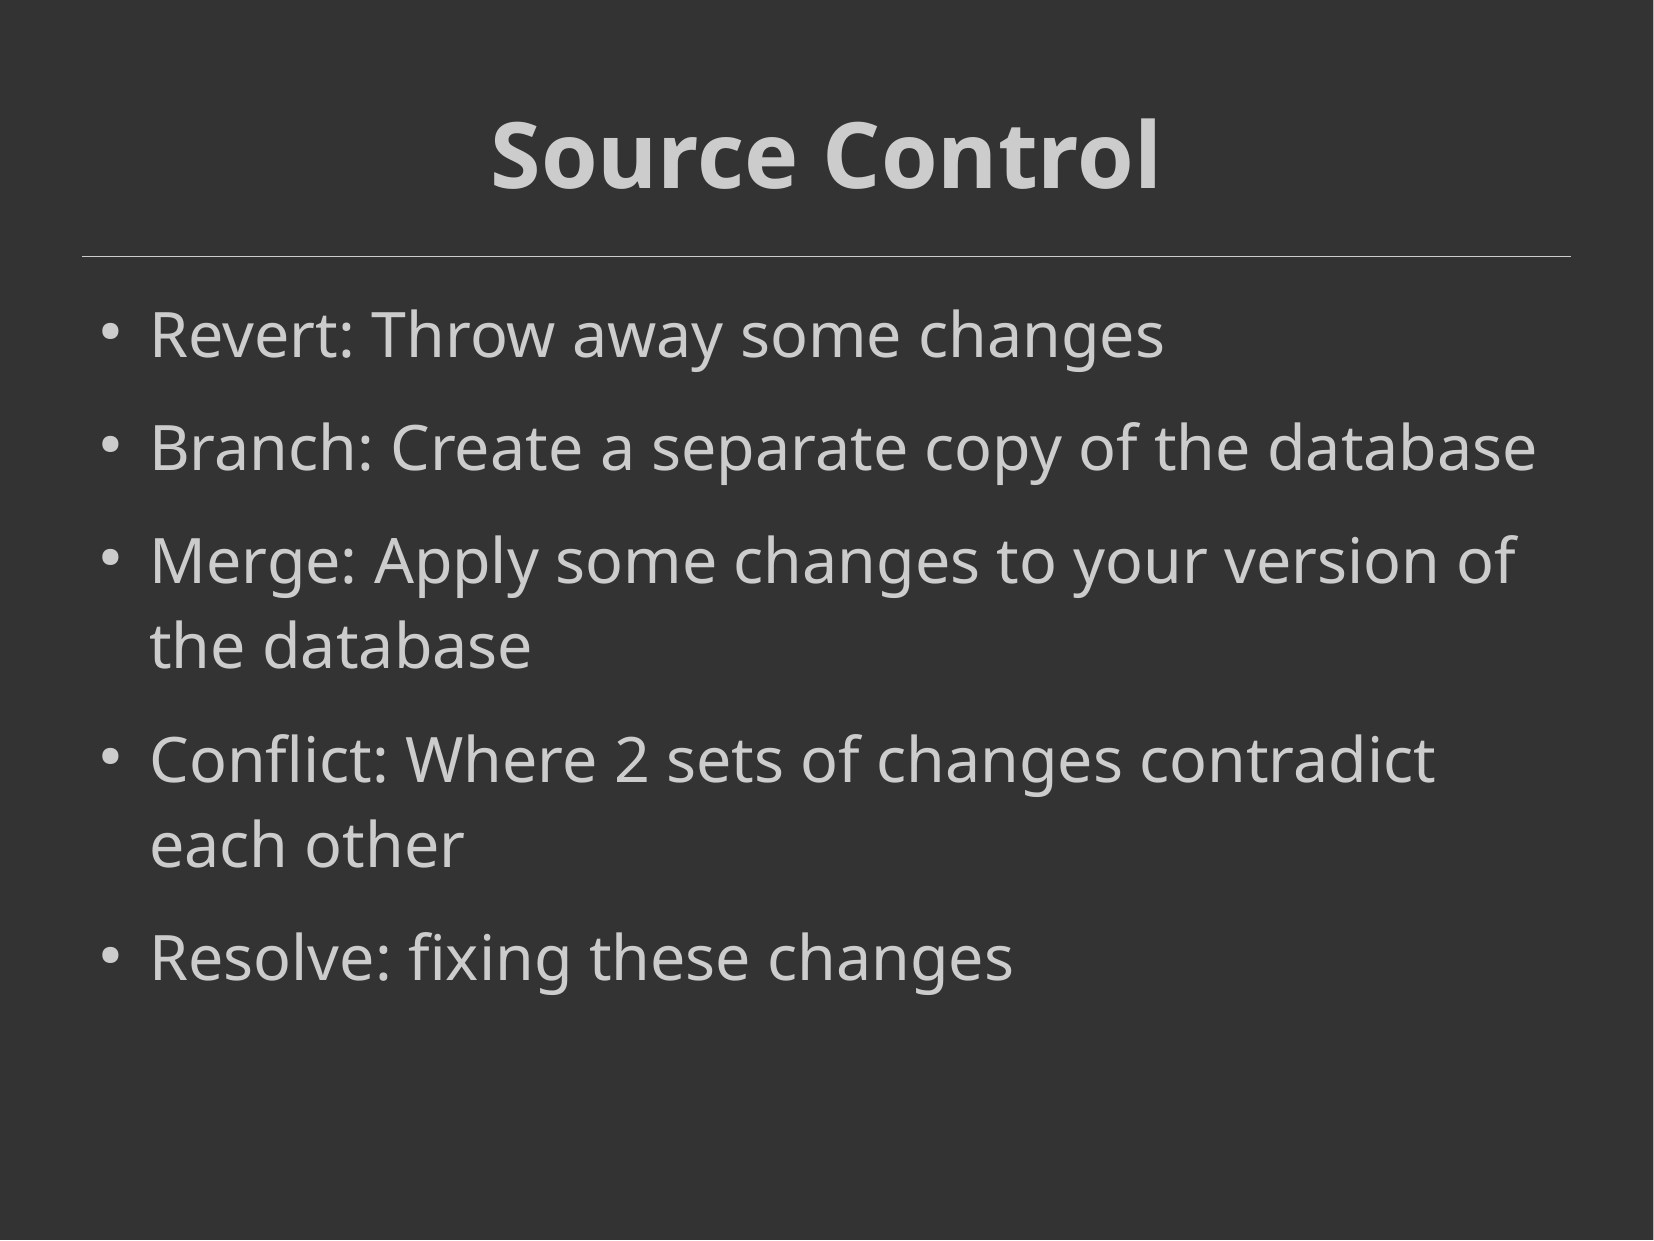

# Source Control
Revert: Throw away some changes
Branch: Create a separate copy of the database
Merge: Apply some changes to your version of the database
Conflict: Where 2 sets of changes contradict each other
Resolve: fixing these changes